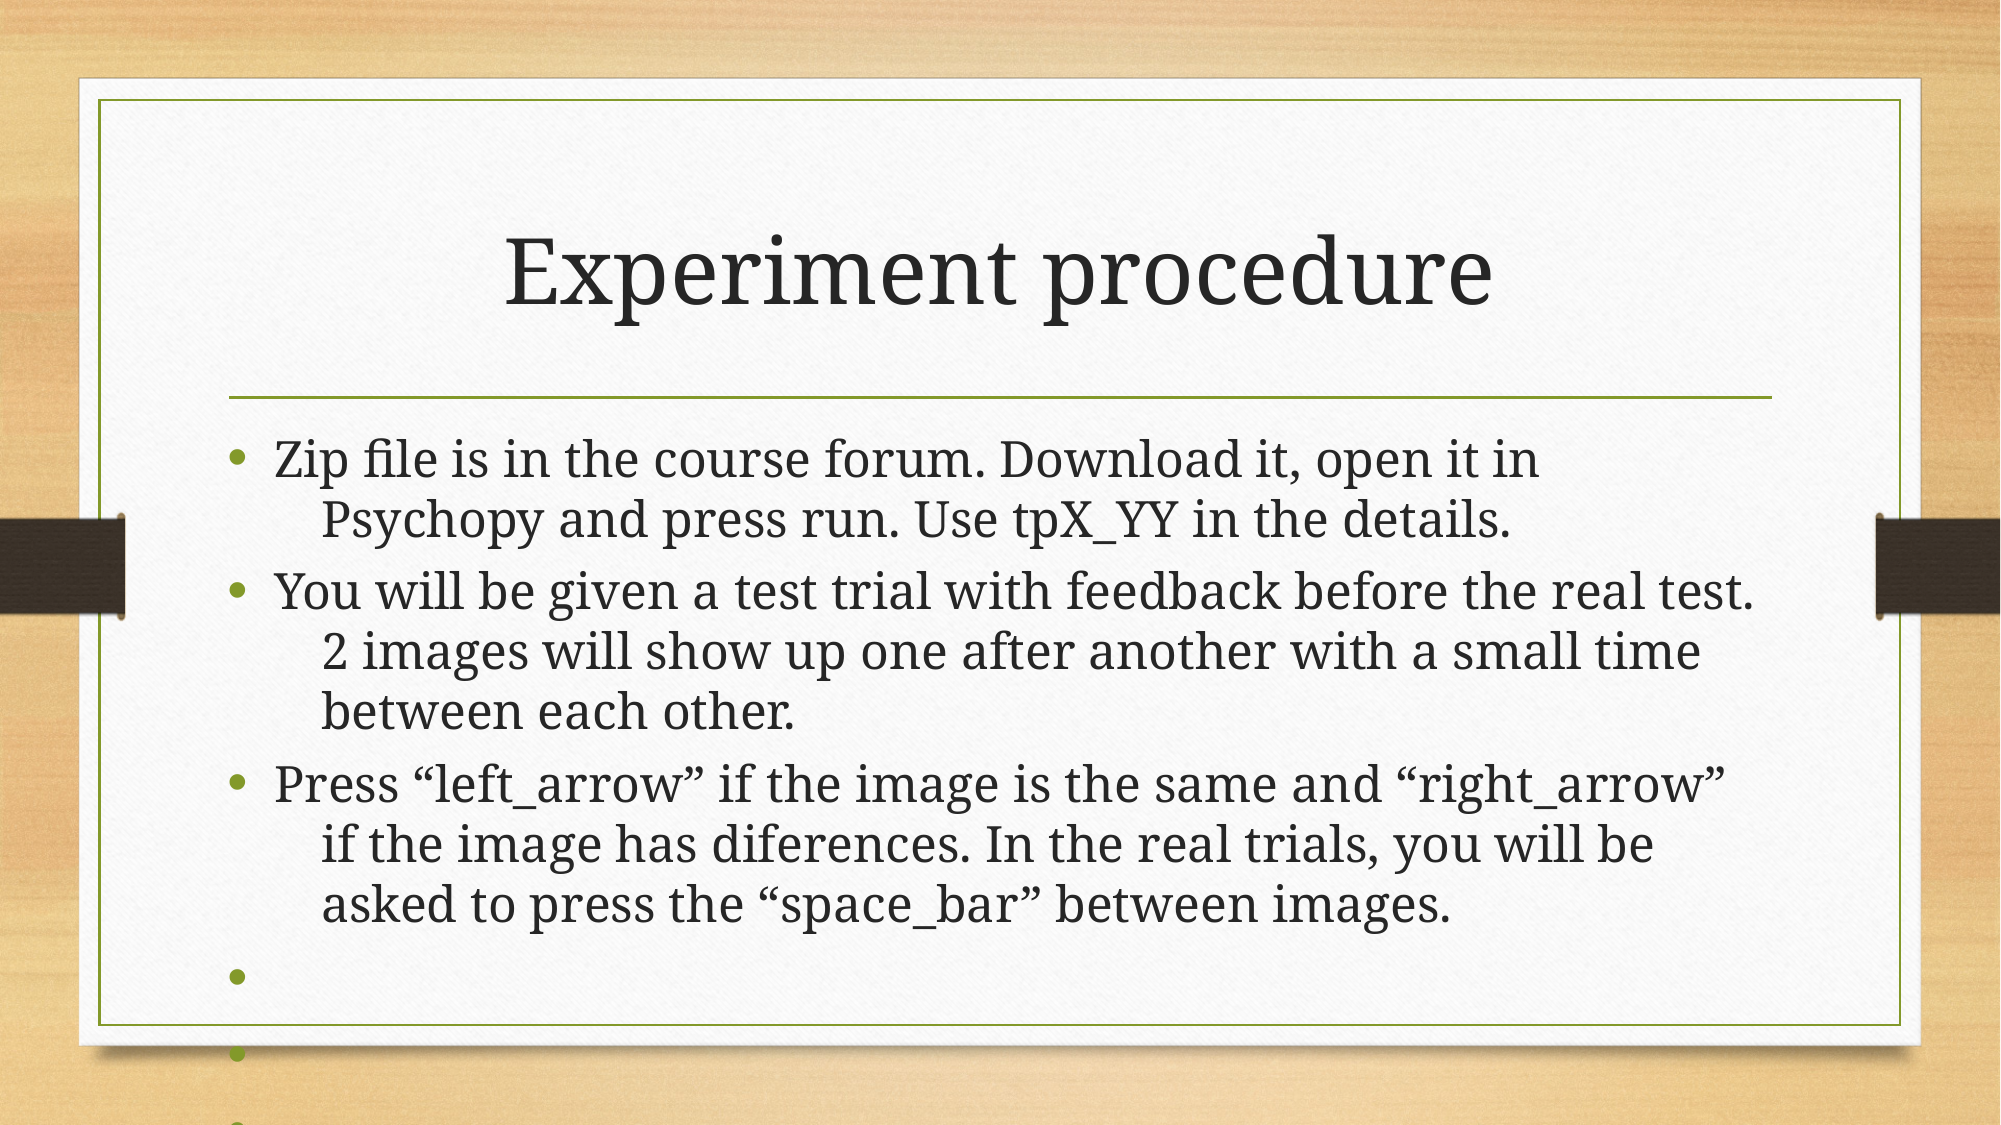

# Experiment procedure
Zip file is in the course forum. Download it, open it in Psychopy and press run. Use tpX_YY in the details.
You will be given a test trial with feedback before the real test. 2 images will show up one after another with a small time between each other.
Press “left_arrow” if the image is the same and “right_arrow” if the image has diferences. In the real trials, you will be asked to press the “space_bar” between images.